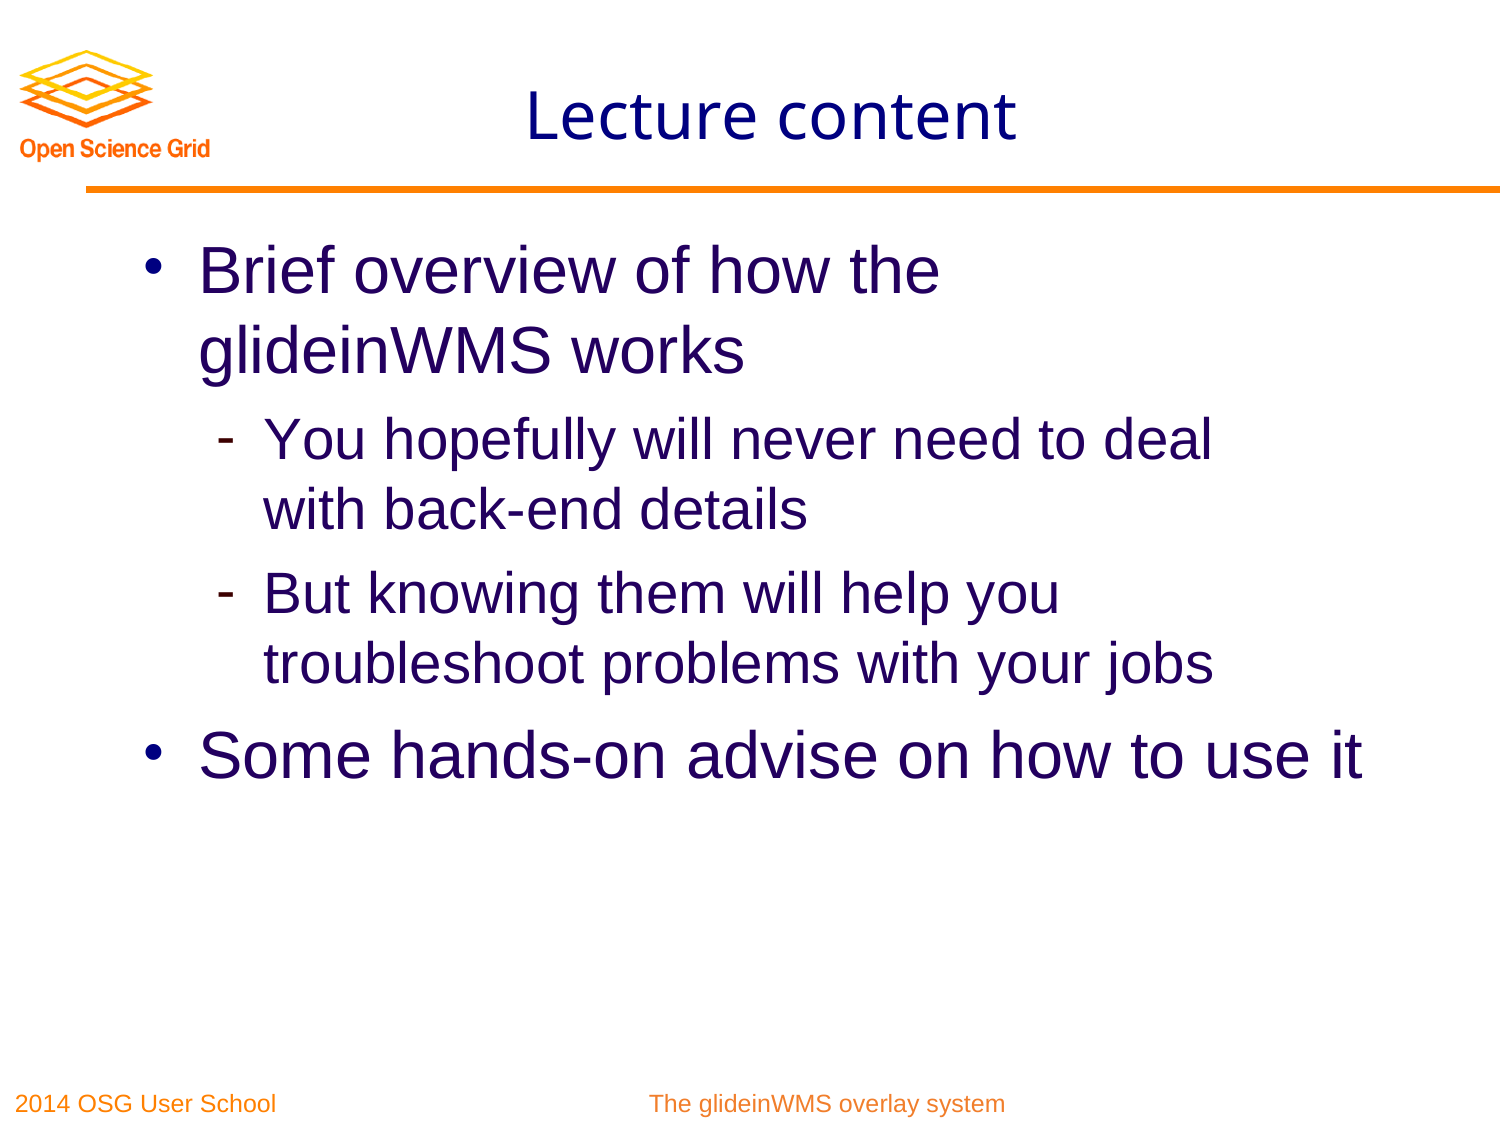

# Lecture content
Brief overview of how the glideinWMS works
You hopefully will never need to deal with back-end details
But knowing them will help you troubleshoot problems with your jobs
Some hands-on advise on how to use it